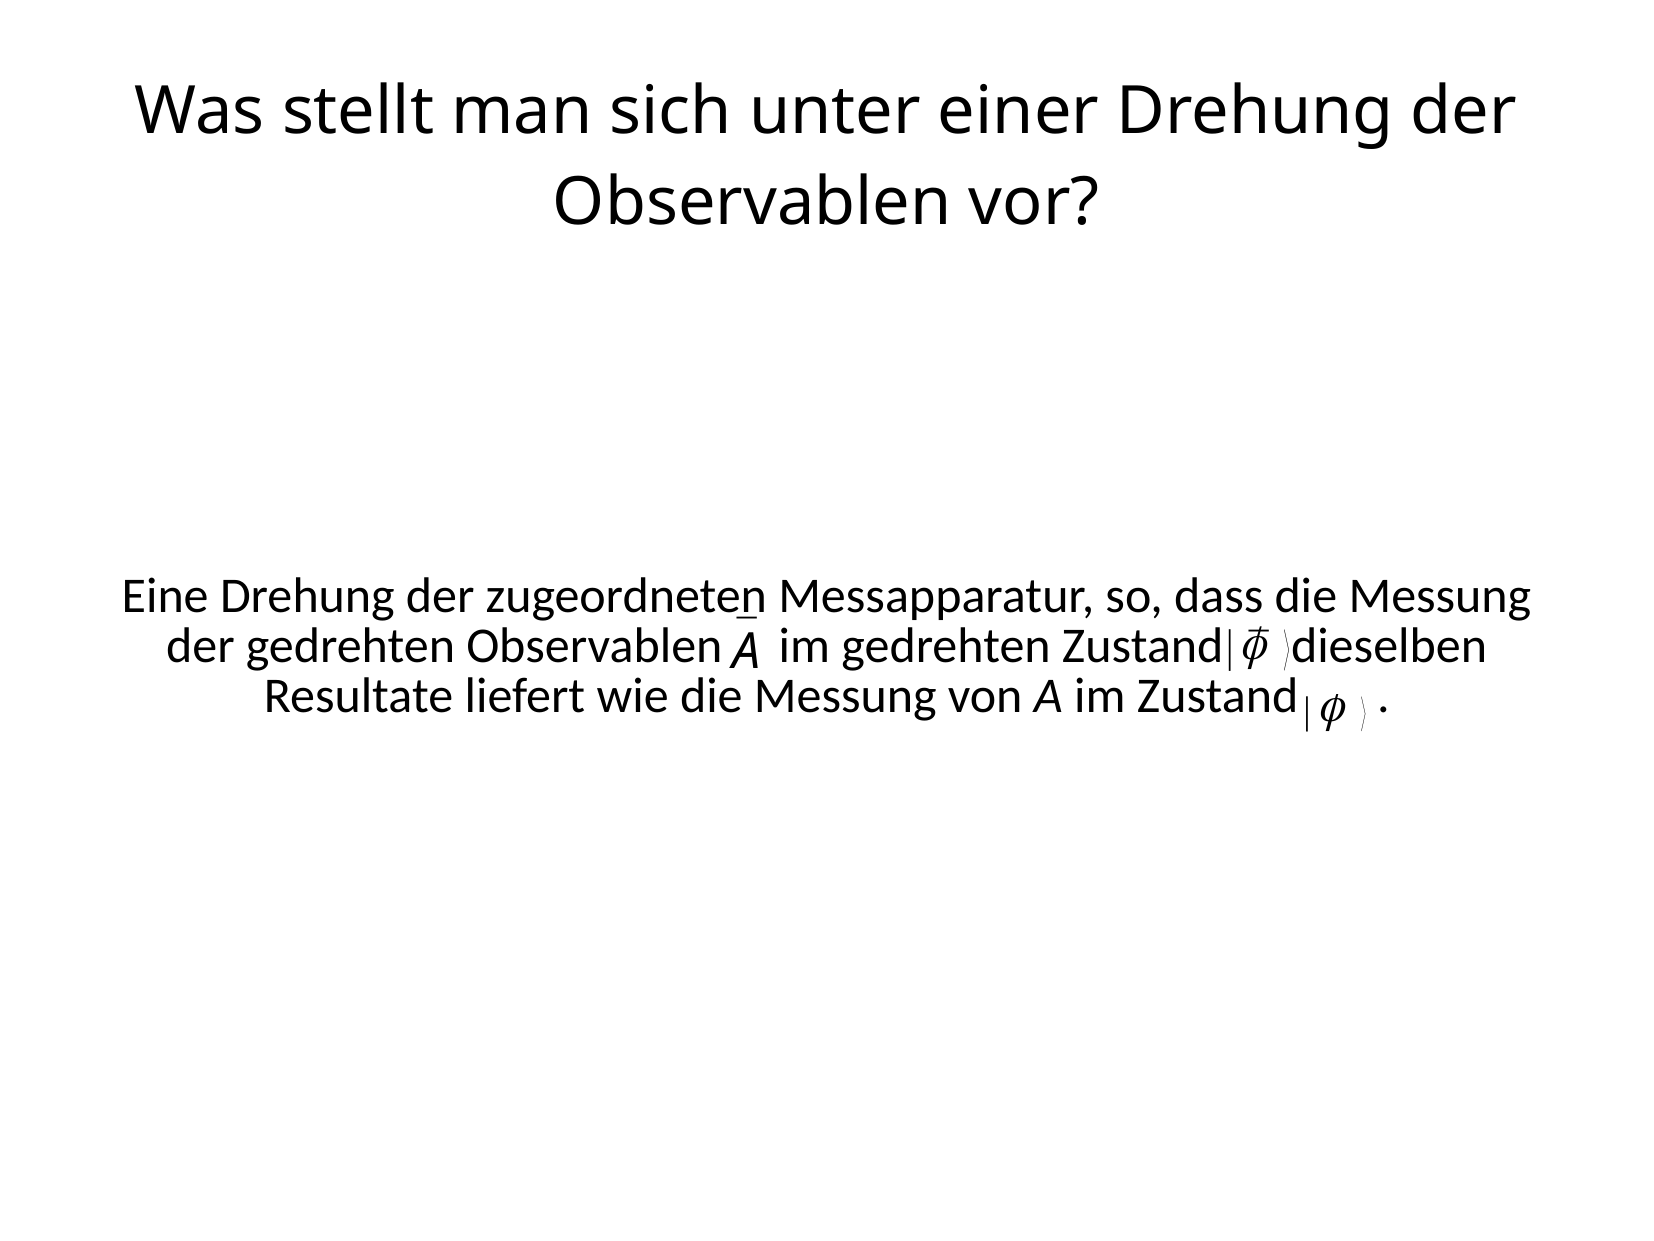

# Was stellt man sich unter einer Drehung der Observablen vor?
Eine Drehung der zugeordneten Messapparatur, so, dass die Messung der gedrehten Observablen im gedrehten Zustand dieselben Resultate liefert wie die Messung von A im Zustand .